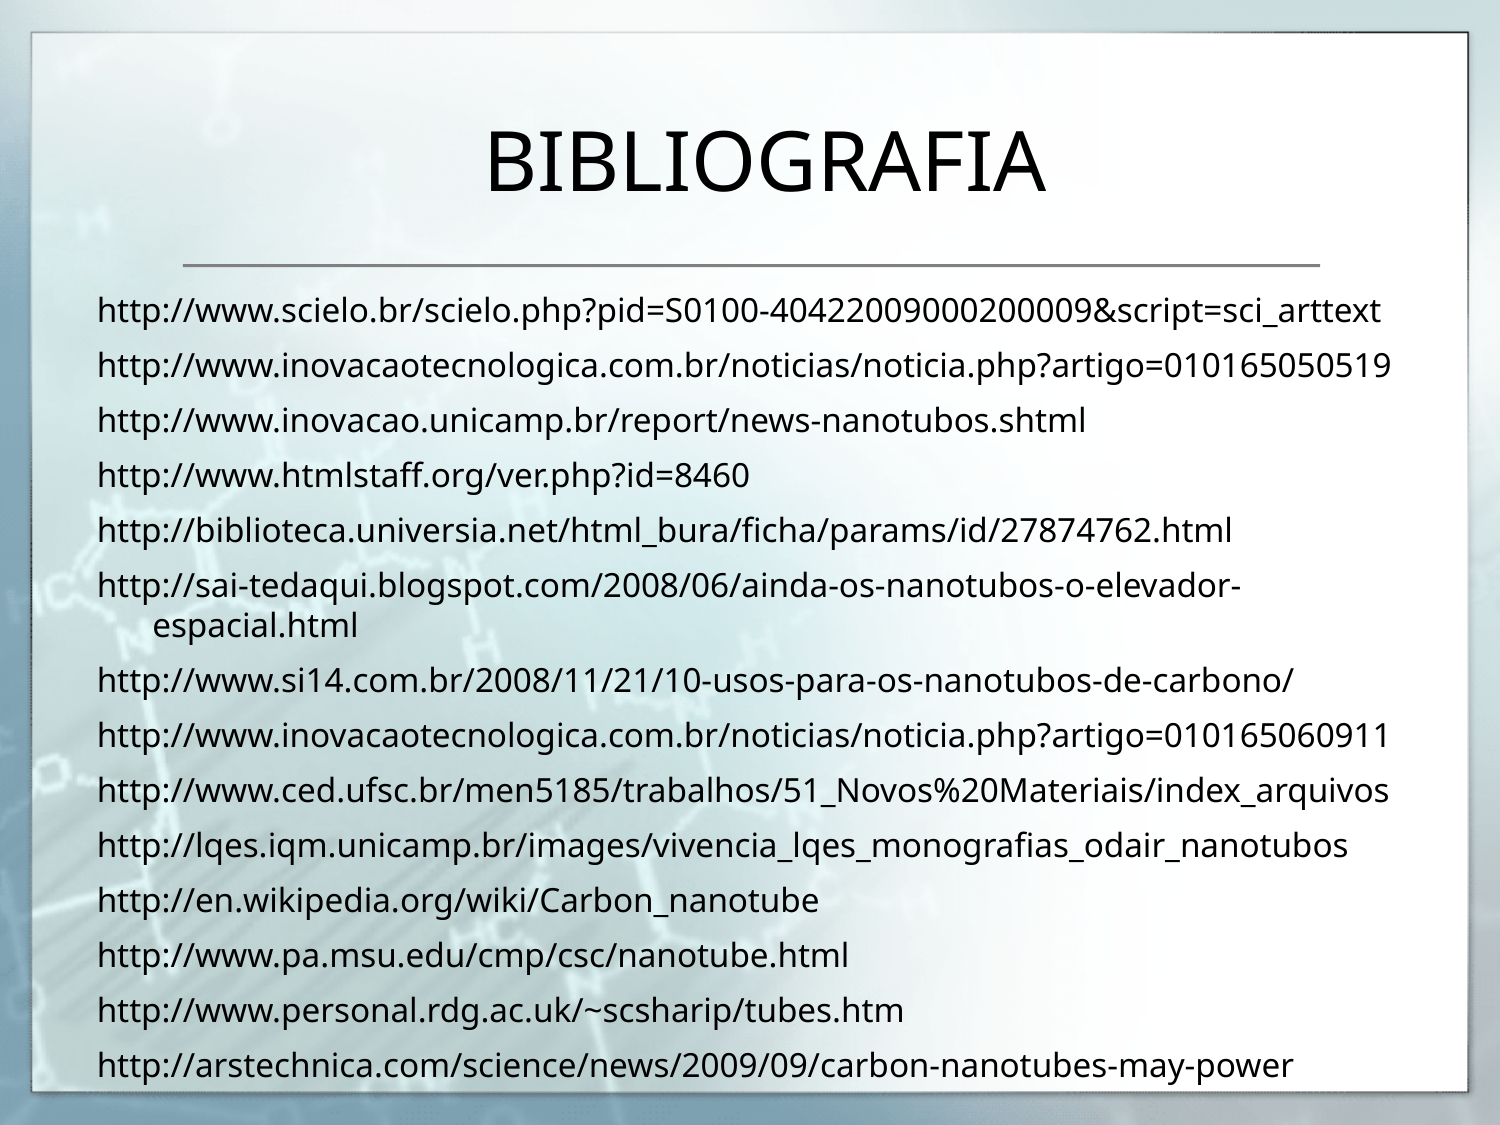

BIBLIOGRAFIA
http://www.scielo.br/scielo.php?pid=S0100-40422009000200009&script=sci_arttext
http://www.inovacaotecnologica.com.br/noticias/noticia.php?artigo=010165050519
http://www.inovacao.unicamp.br/report/news-nanotubos.shtml
http://www.htmlstaff.org/ver.php?id=8460
http://biblioteca.universia.net/html_bura/ficha/params/id/27874762.html
http://sai-tedaqui.blogspot.com/2008/06/ainda-os-nanotubos-o-elevador-espacial.html
http://www.si14.com.br/2008/11/21/10-usos-para-os-nanotubos-de-carbono/
http://www.inovacaotecnologica.com.br/noticias/noticia.php?artigo=010165060911
http://www.ced.ufsc.br/men5185/trabalhos/51_Novos%20Materiais/index_arquivos
http://lqes.iqm.unicamp.br/images/vivencia_lqes_monografias_odair_nanotubos
http://en.wikipedia.org/wiki/Carbon_nanotube
http://www.pa.msu.edu/cmp/csc/nanotube.html
http://www.personal.rdg.ac.uk/~scsharip/tubes.htm
http://arstechnica.com/science/news/2009/09/carbon-nanotubes-may-power